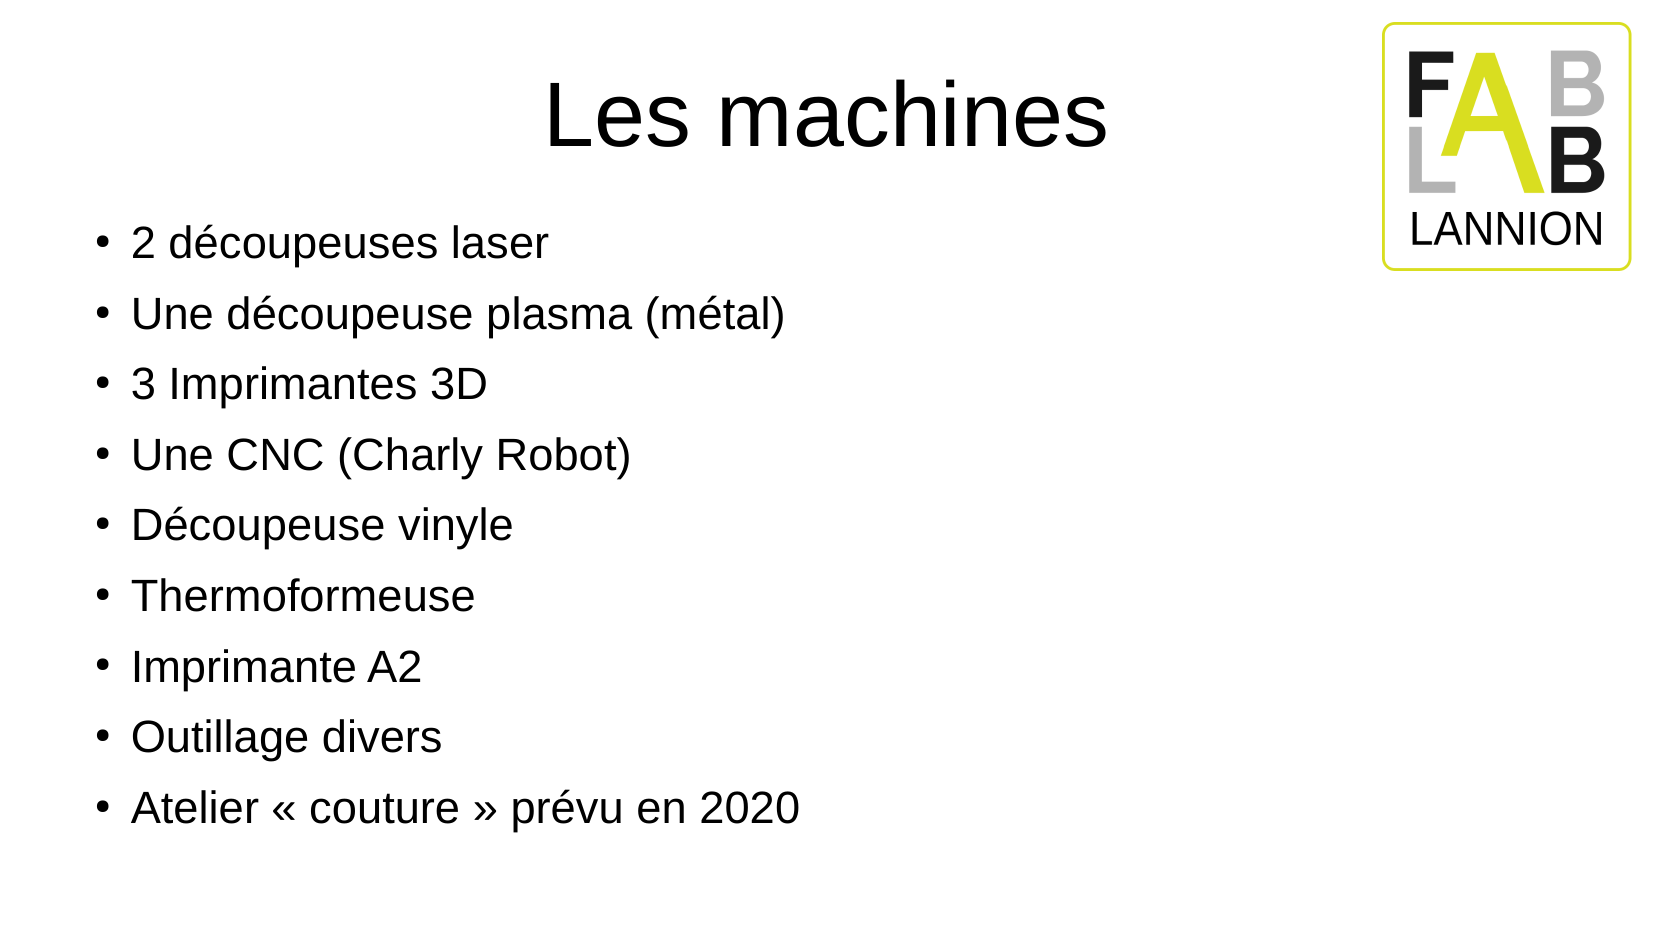

# Les machines
2 découpeuses laser
Une découpeuse plasma (métal)
3 Imprimantes 3D
Une CNC (Charly Robot)
Découpeuse vinyle
Thermoformeuse
Imprimante A2
Outillage divers
Atelier « couture » prévu en 2020